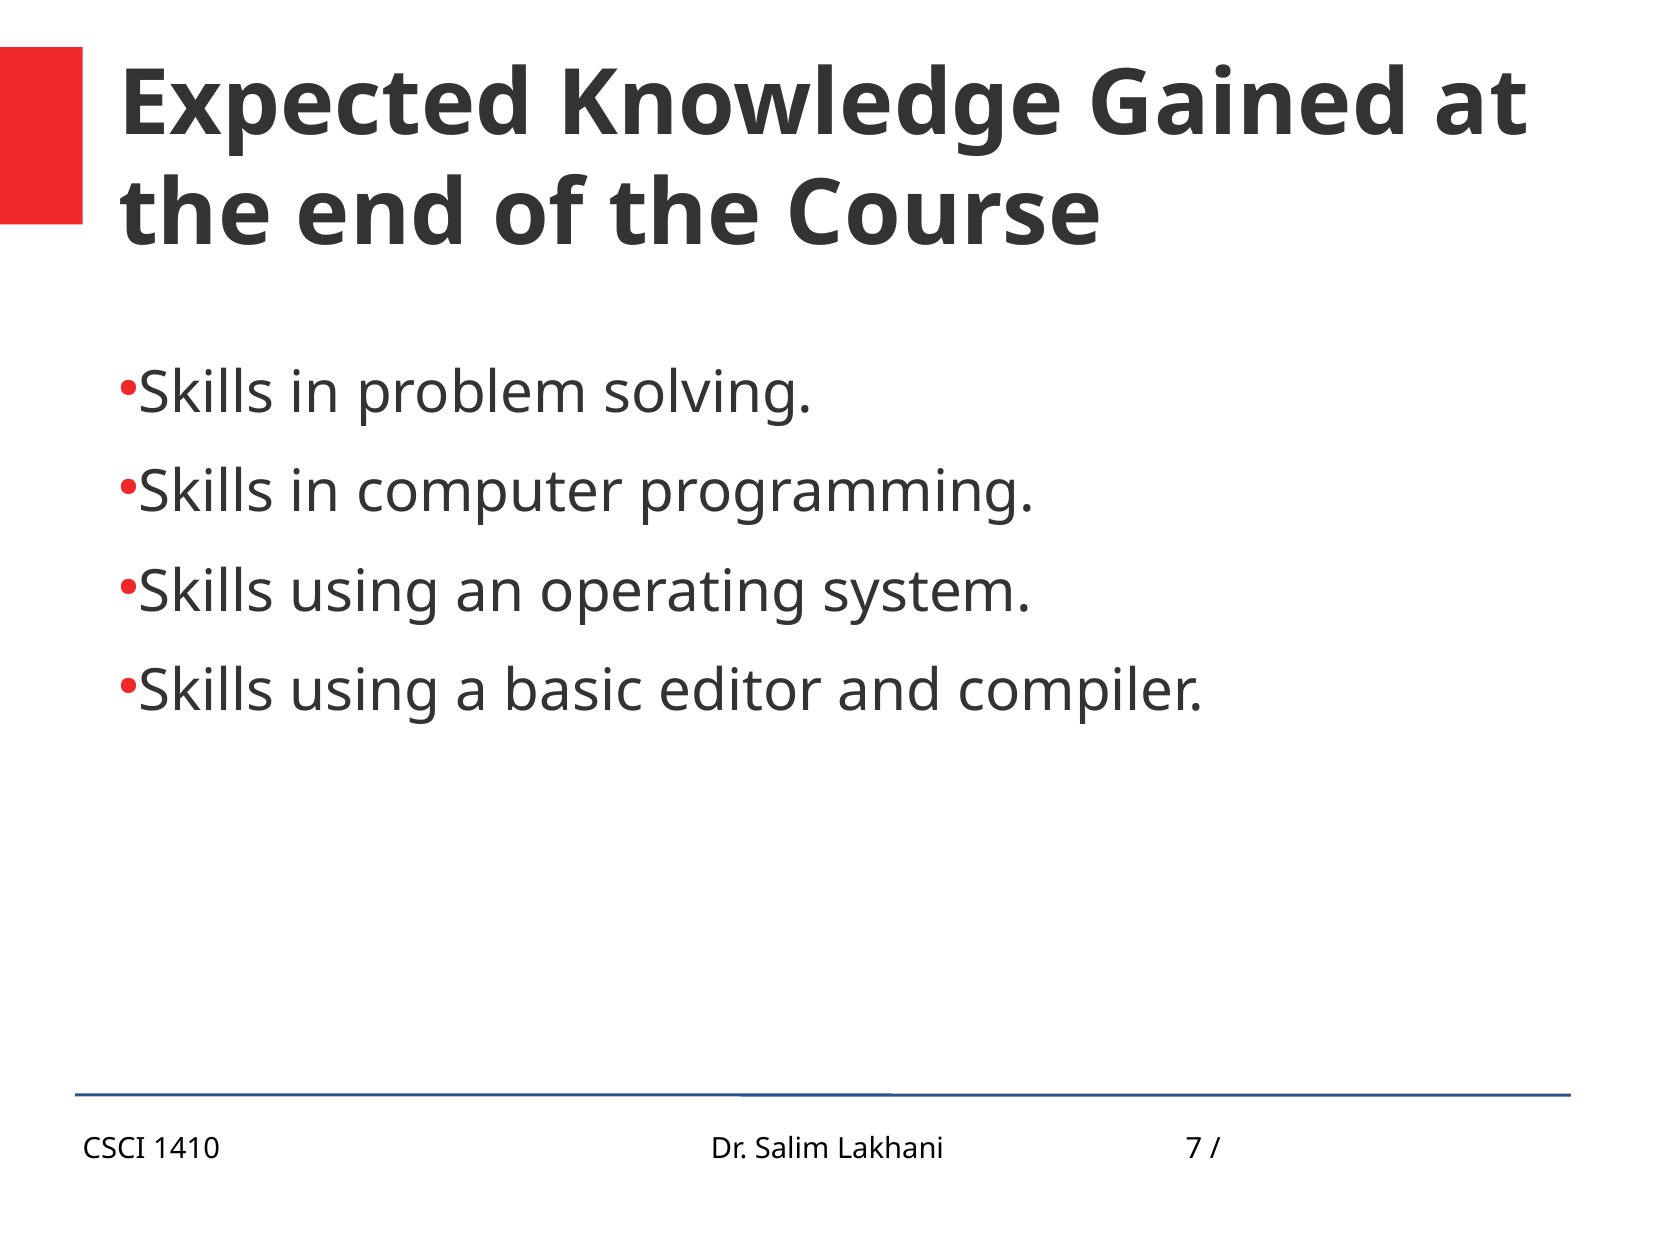

# Expected Knowledge Gained at the end of the Course
Skills in problem solving.
Skills in computer programming.
Skills using an operating system.
Skills using a basic editor and compiler.
CSCI 1410
Dr. Salim Lakhani